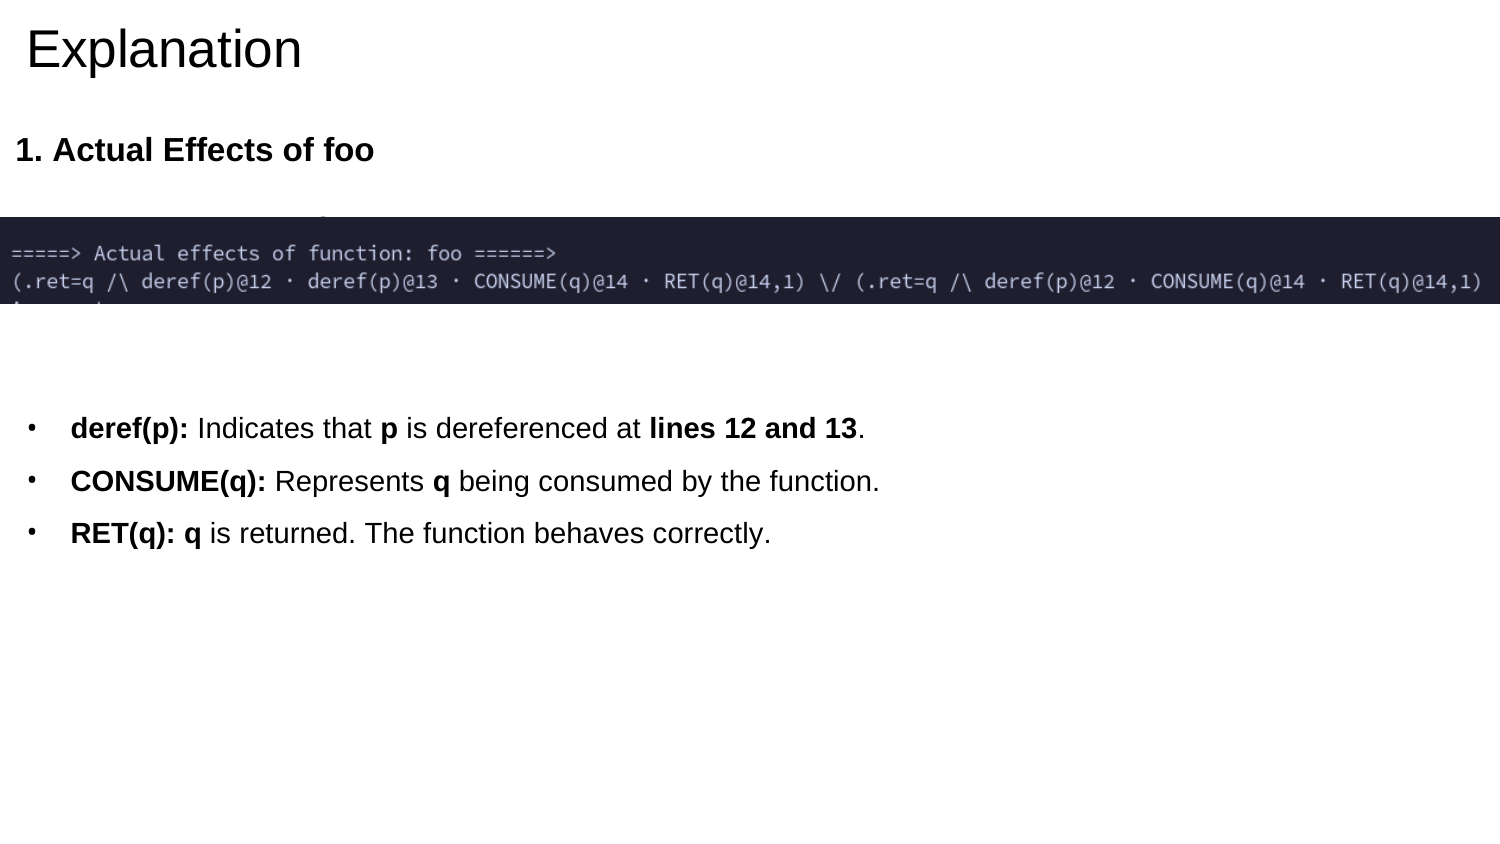

# Explanation
1. Actual Effects of foo
 deref(p): Indicates that p is dereferenced at lines 12 and 13.
 CONSUME(q): Represents q being consumed by the function.
 RET(q): q is returned. The function behaves correctly.